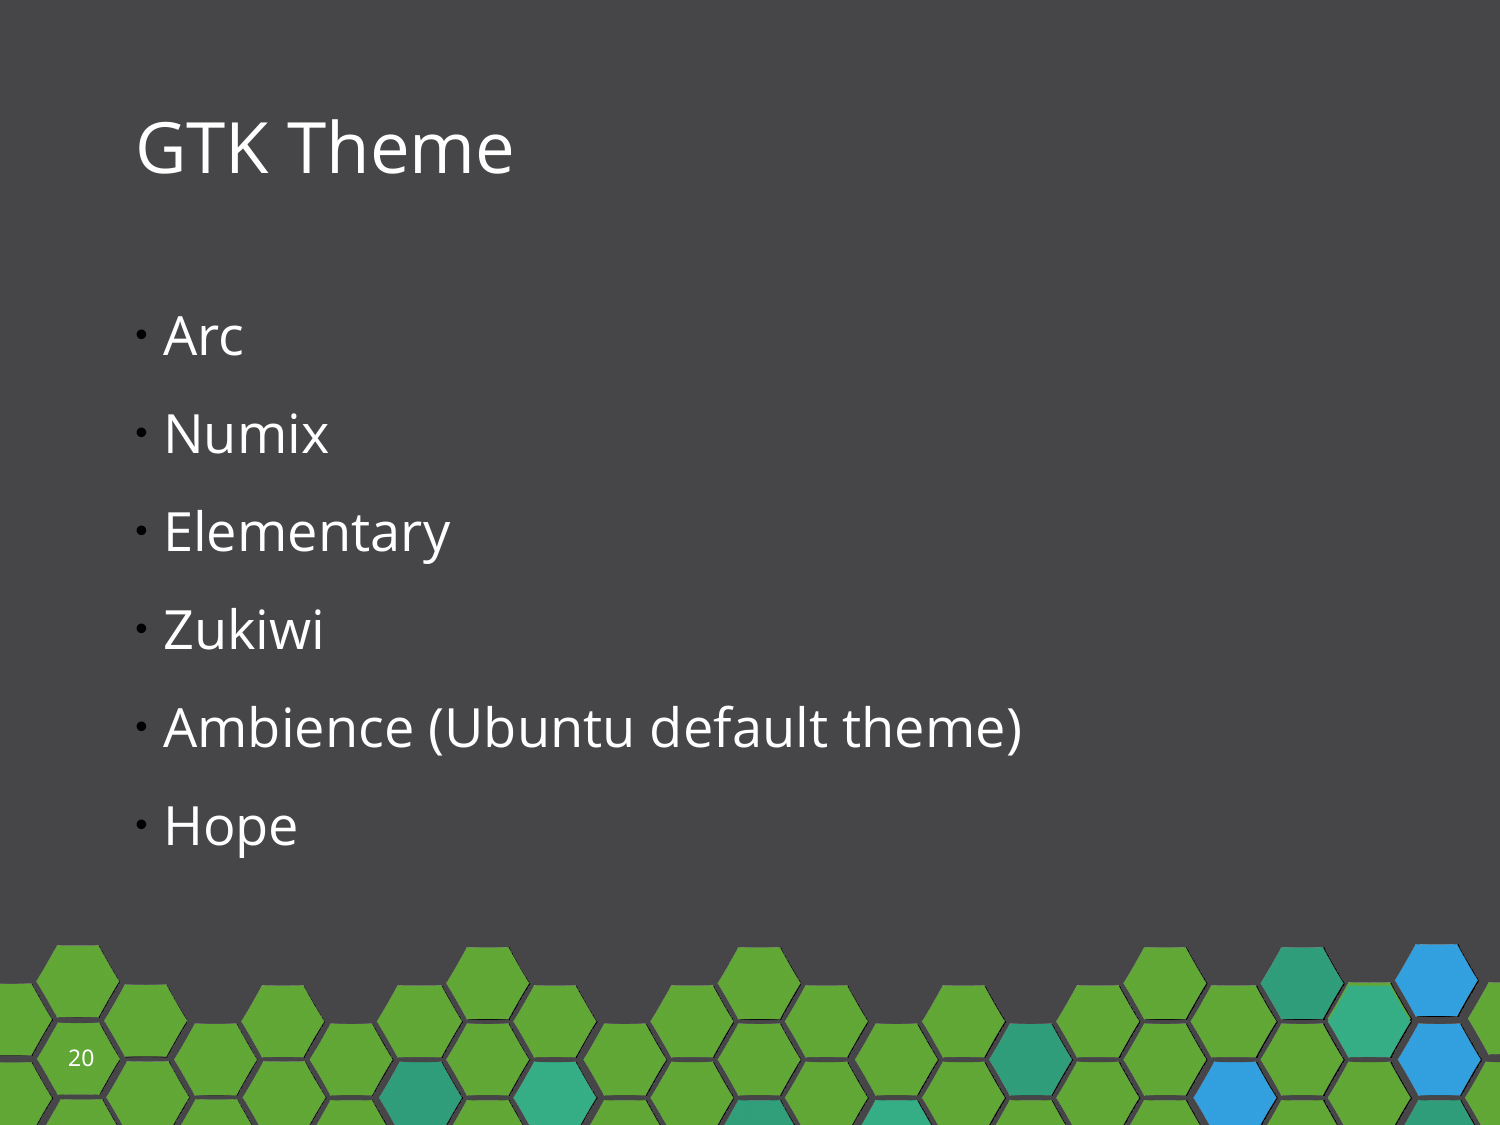

# GTK Theme
Arc
Numix
Elementary
Zukiwi
Ambience (Ubuntu default theme)
Hope